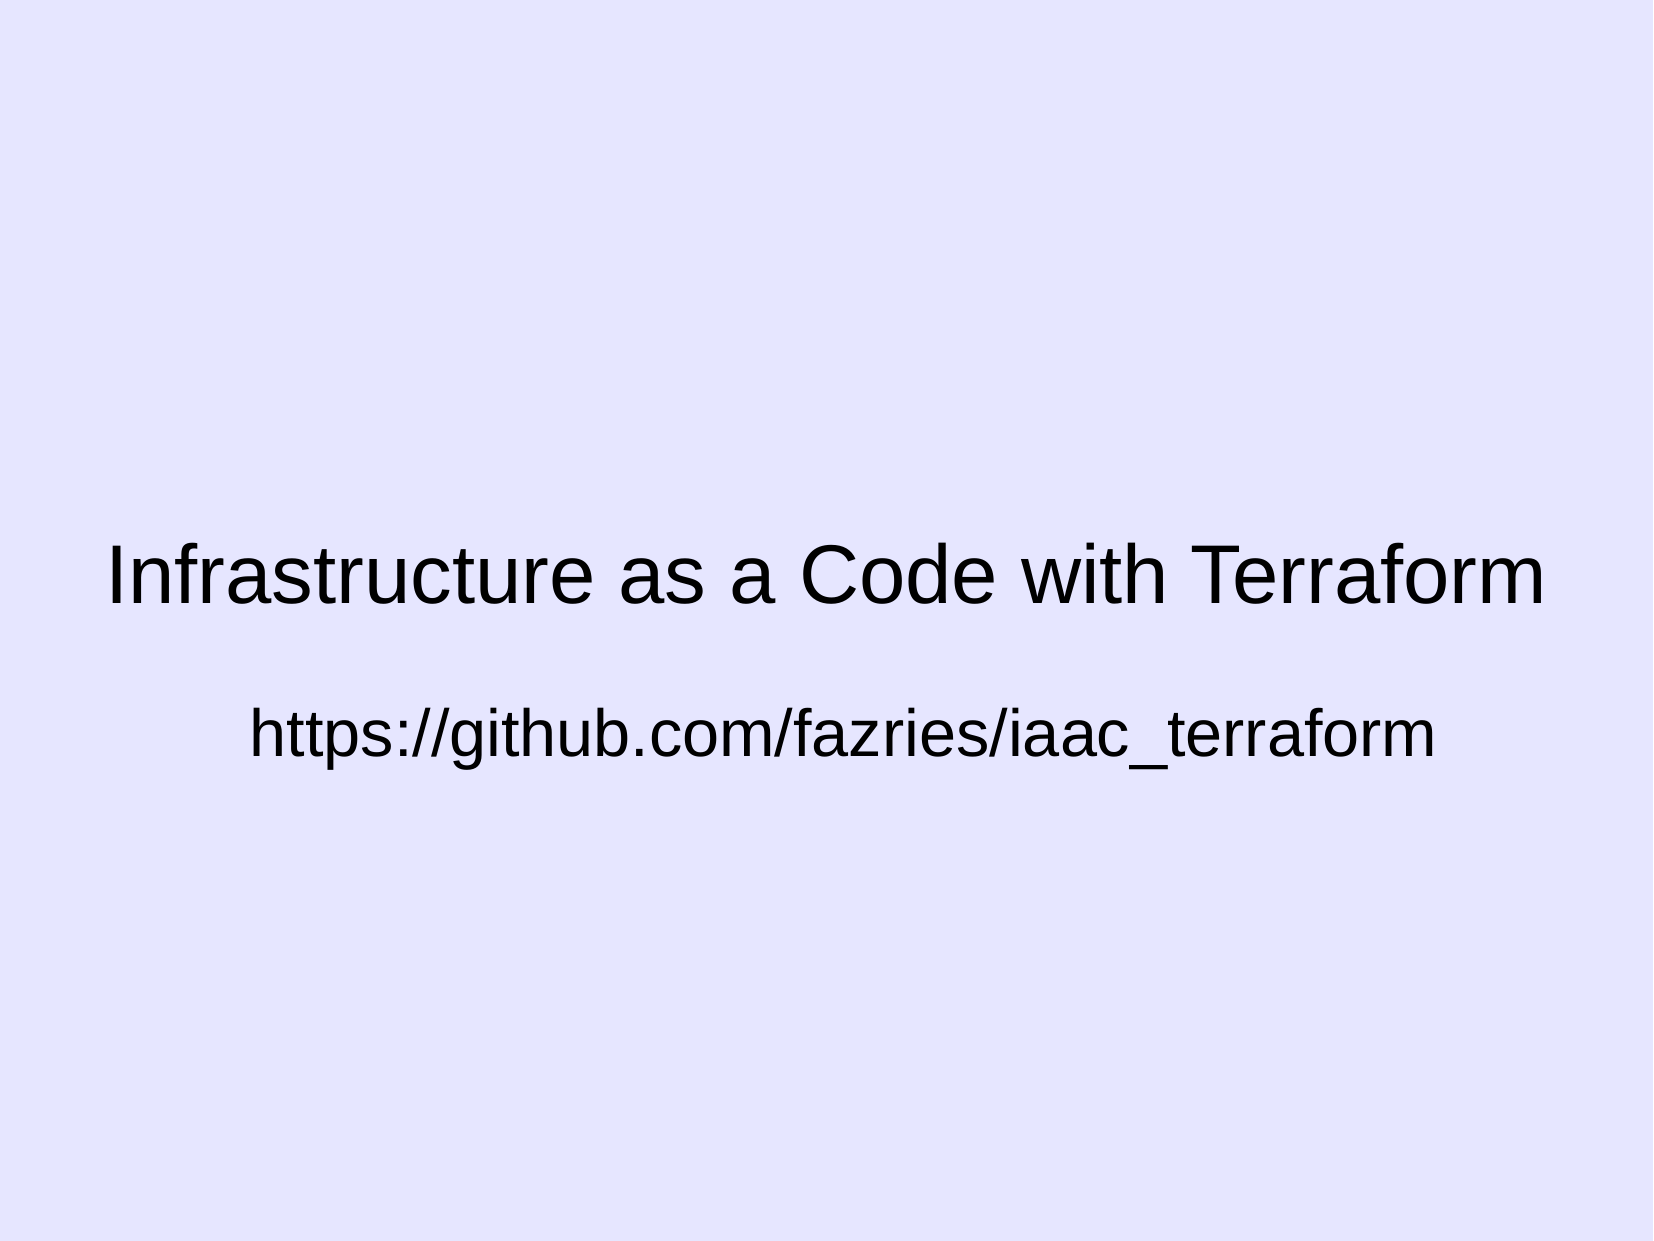

#
Infrastructure as a Code with Terraform
https://github.com/fazries/iaac_terraform